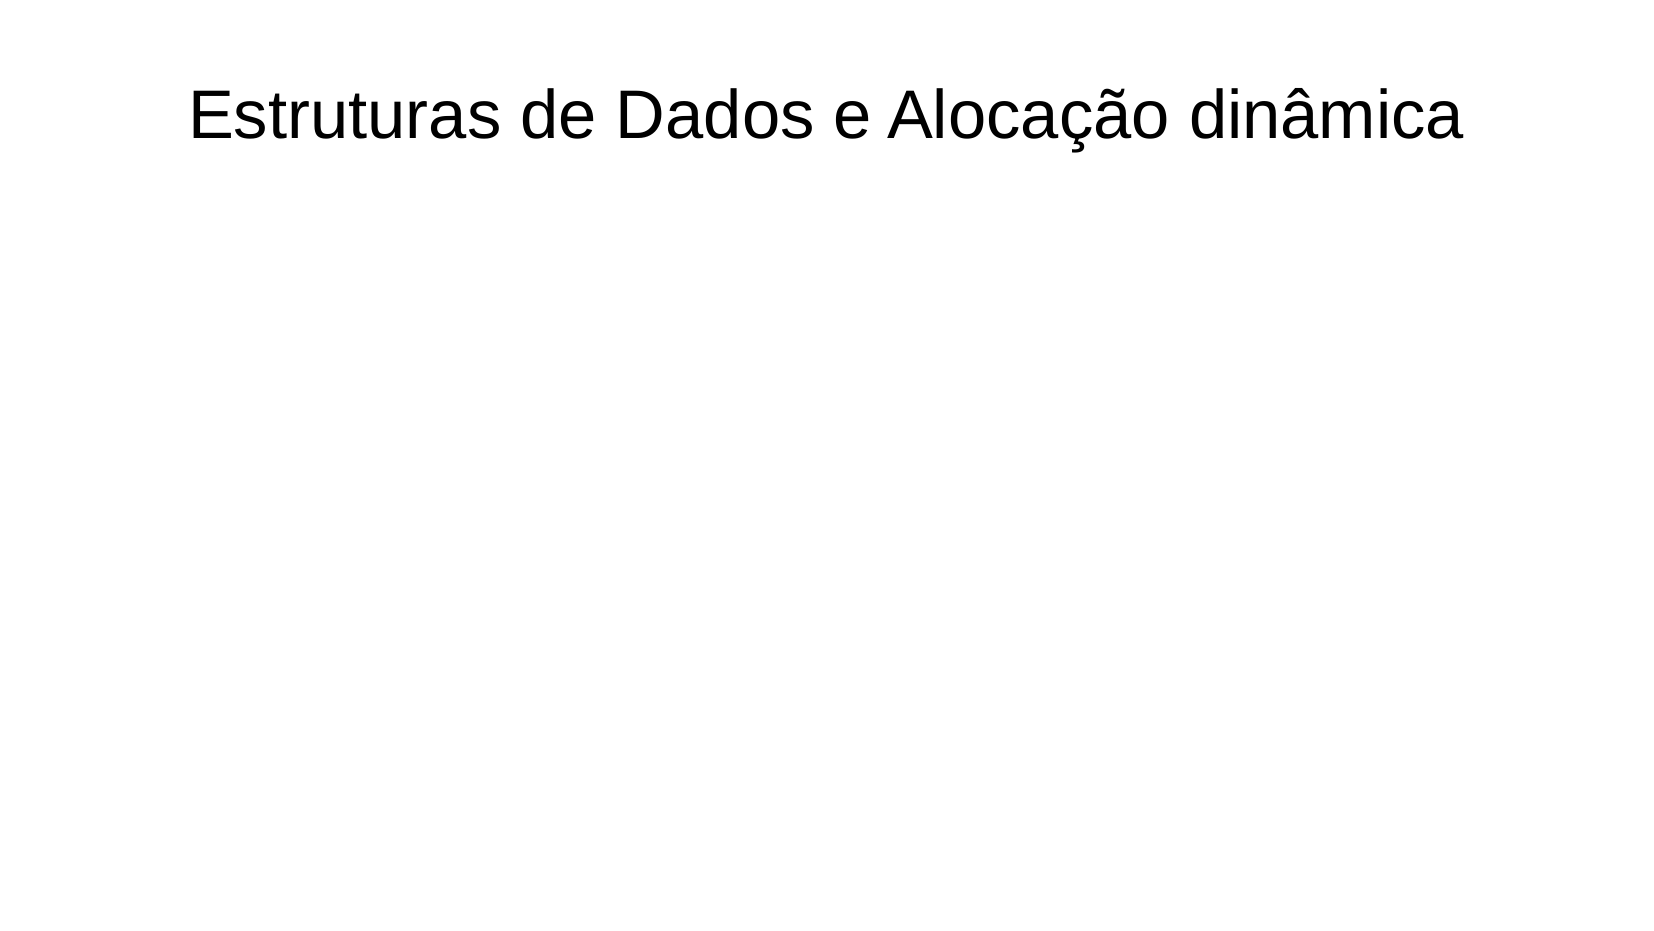

# Estruturas de Dados e Alocação dinâmica